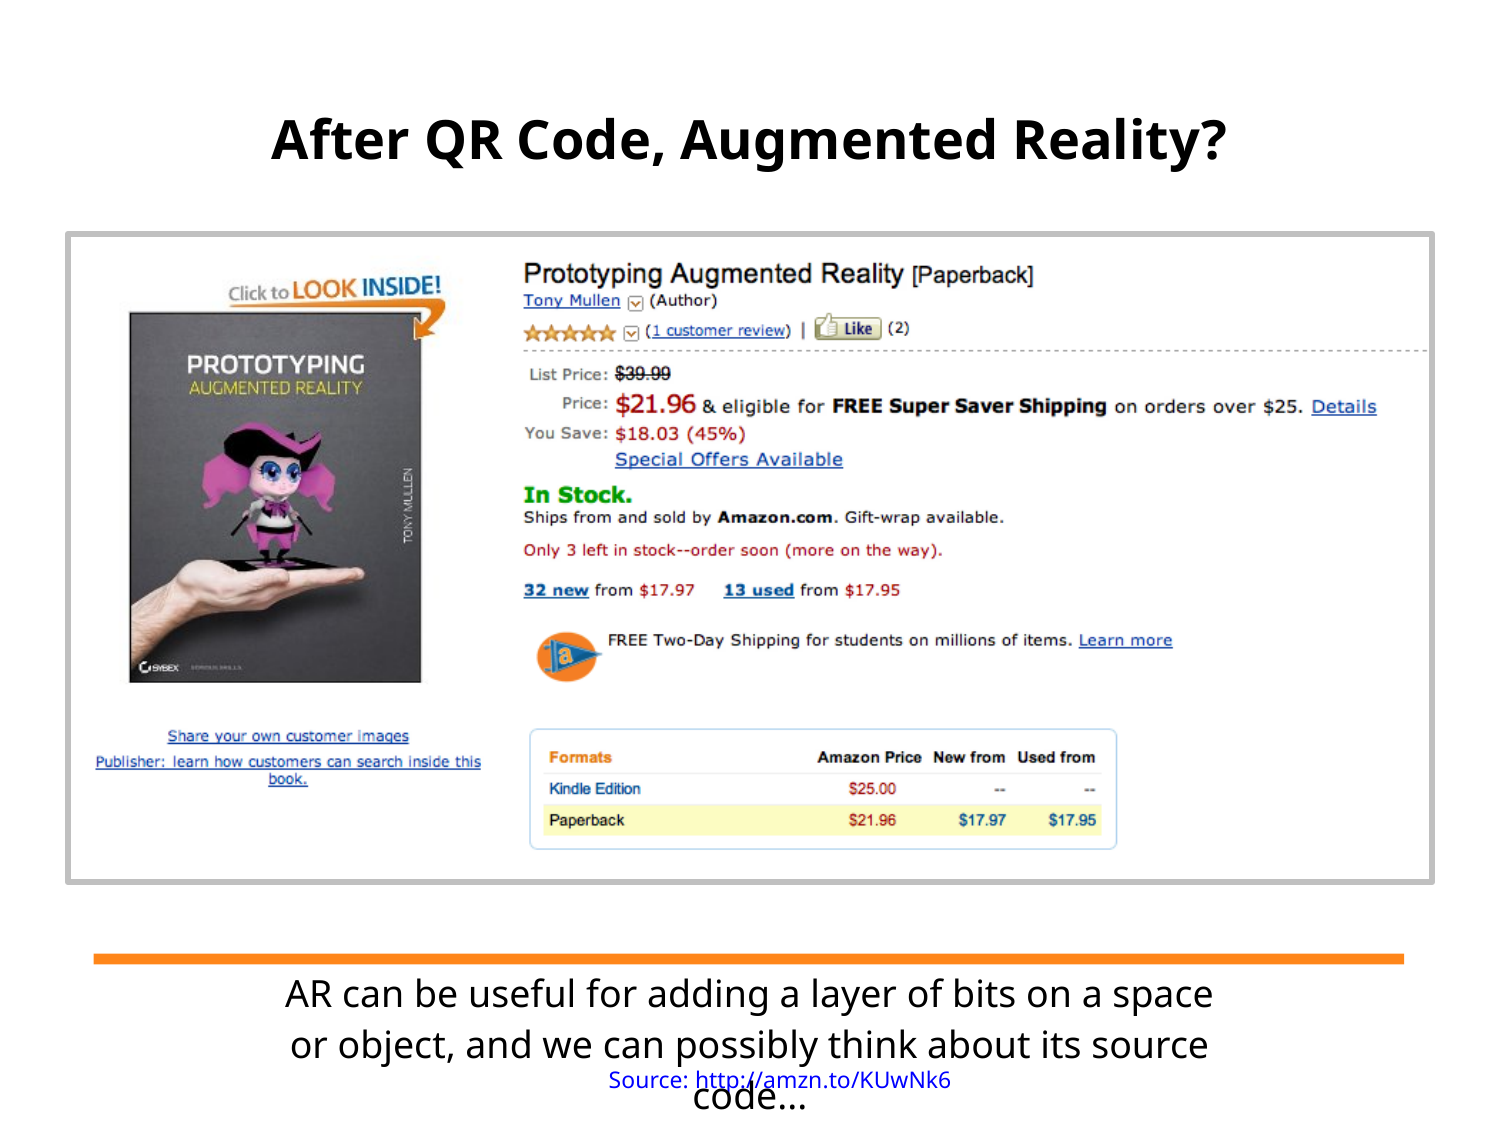

# After QR Code, Augmented Reality?
AR can be useful for adding a layer of bits on a space or object, and we can possibly think about its source code...
Source: http://amzn.to/KUwNk6